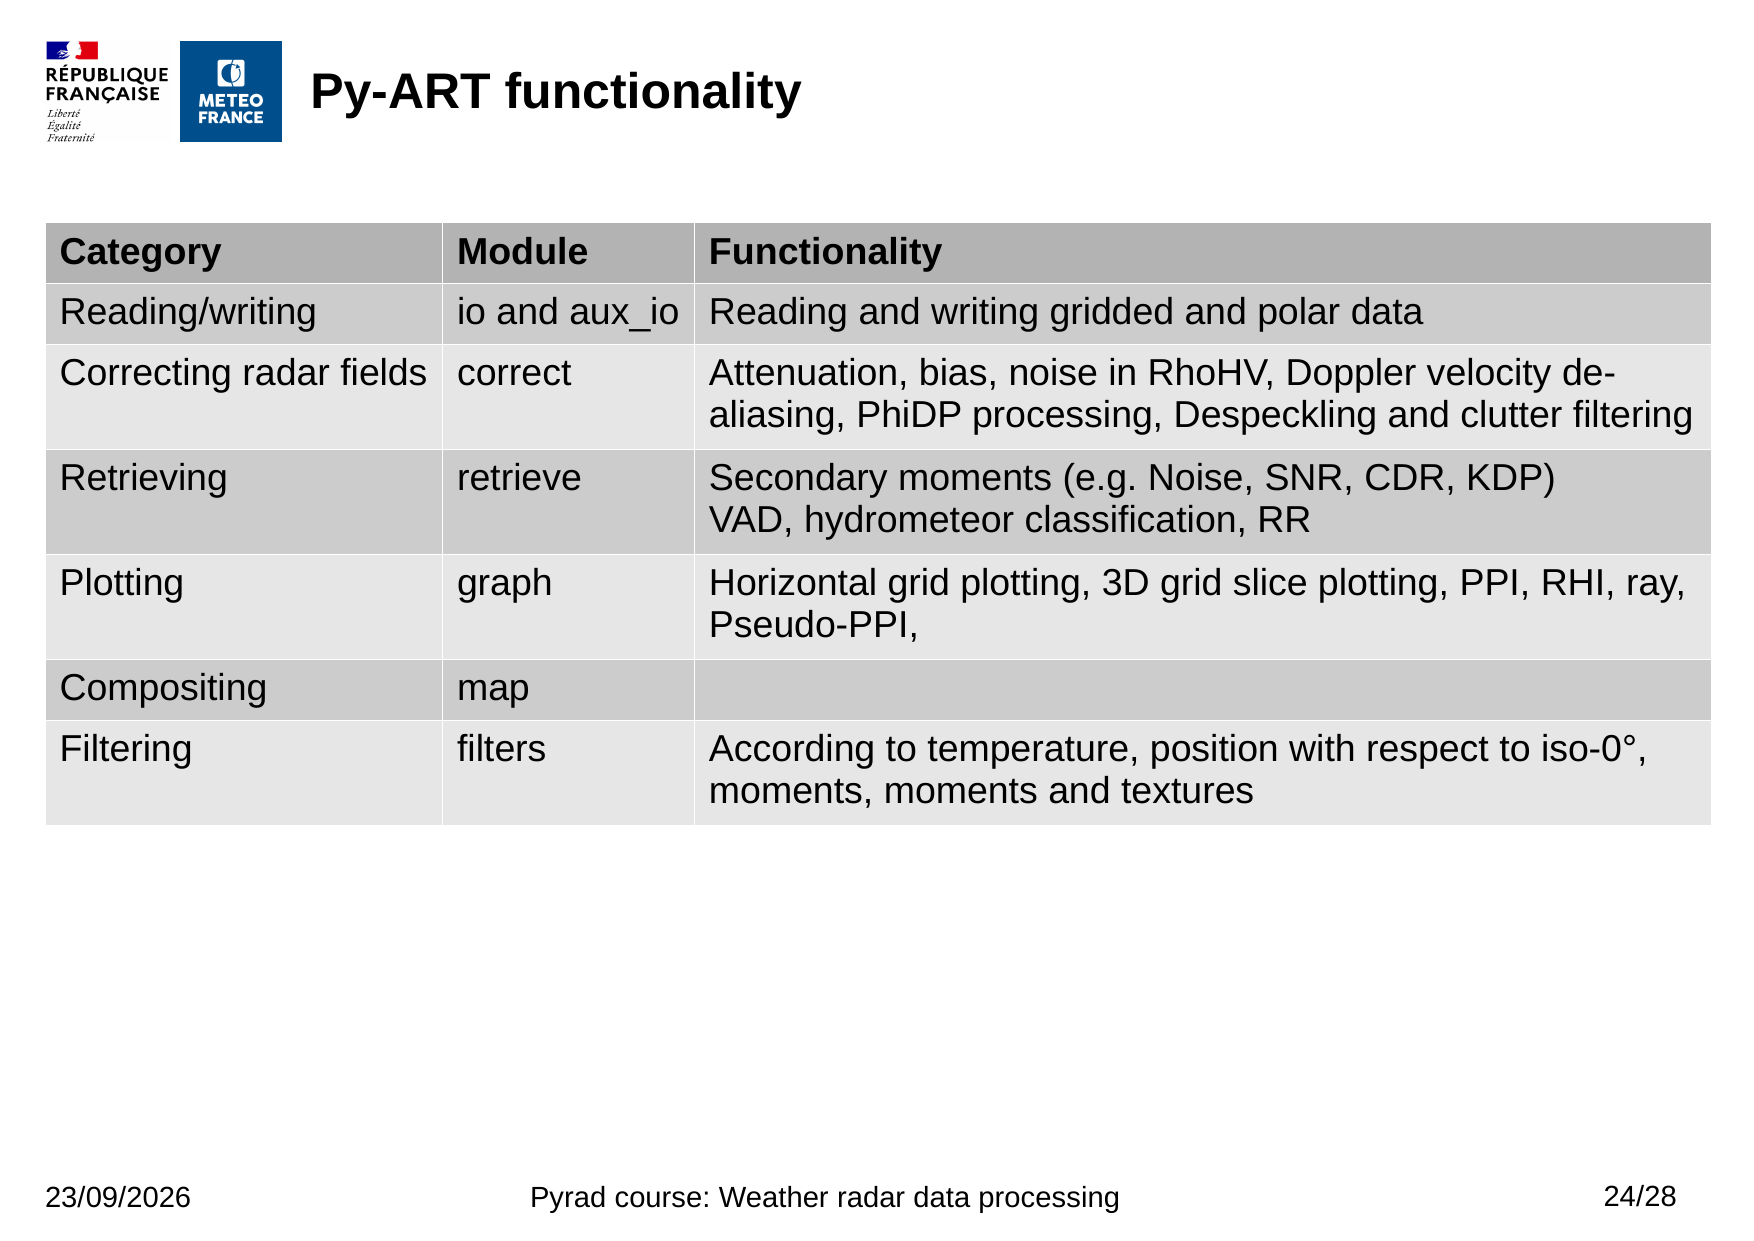

# Py-ART functionality
| Category | Module | Functionality |
| --- | --- | --- |
| Reading/writing | io and aux\_io | Reading and writing gridded and polar data |
| Correcting radar fields | correct | Attenuation, bias, noise in RhoHV, Doppler velocity de-aliasing, PhiDP processing, Despeckling and clutter filtering |
| Retrieving | retrieve | Secondary moments (e.g. Noise, SNR, CDR, KDP) VAD, hydrometeor classification, RR |
| Plotting | graph | Horizontal grid plotting, 3D grid slice plotting, PPI, RHI, ray, Pseudo-PPI, |
| Compositing | map | |
| Filtering | filters | According to temperature, position with respect to iso-0°, moments, moments and textures |
24
Pyrad course: Weather radar data processing